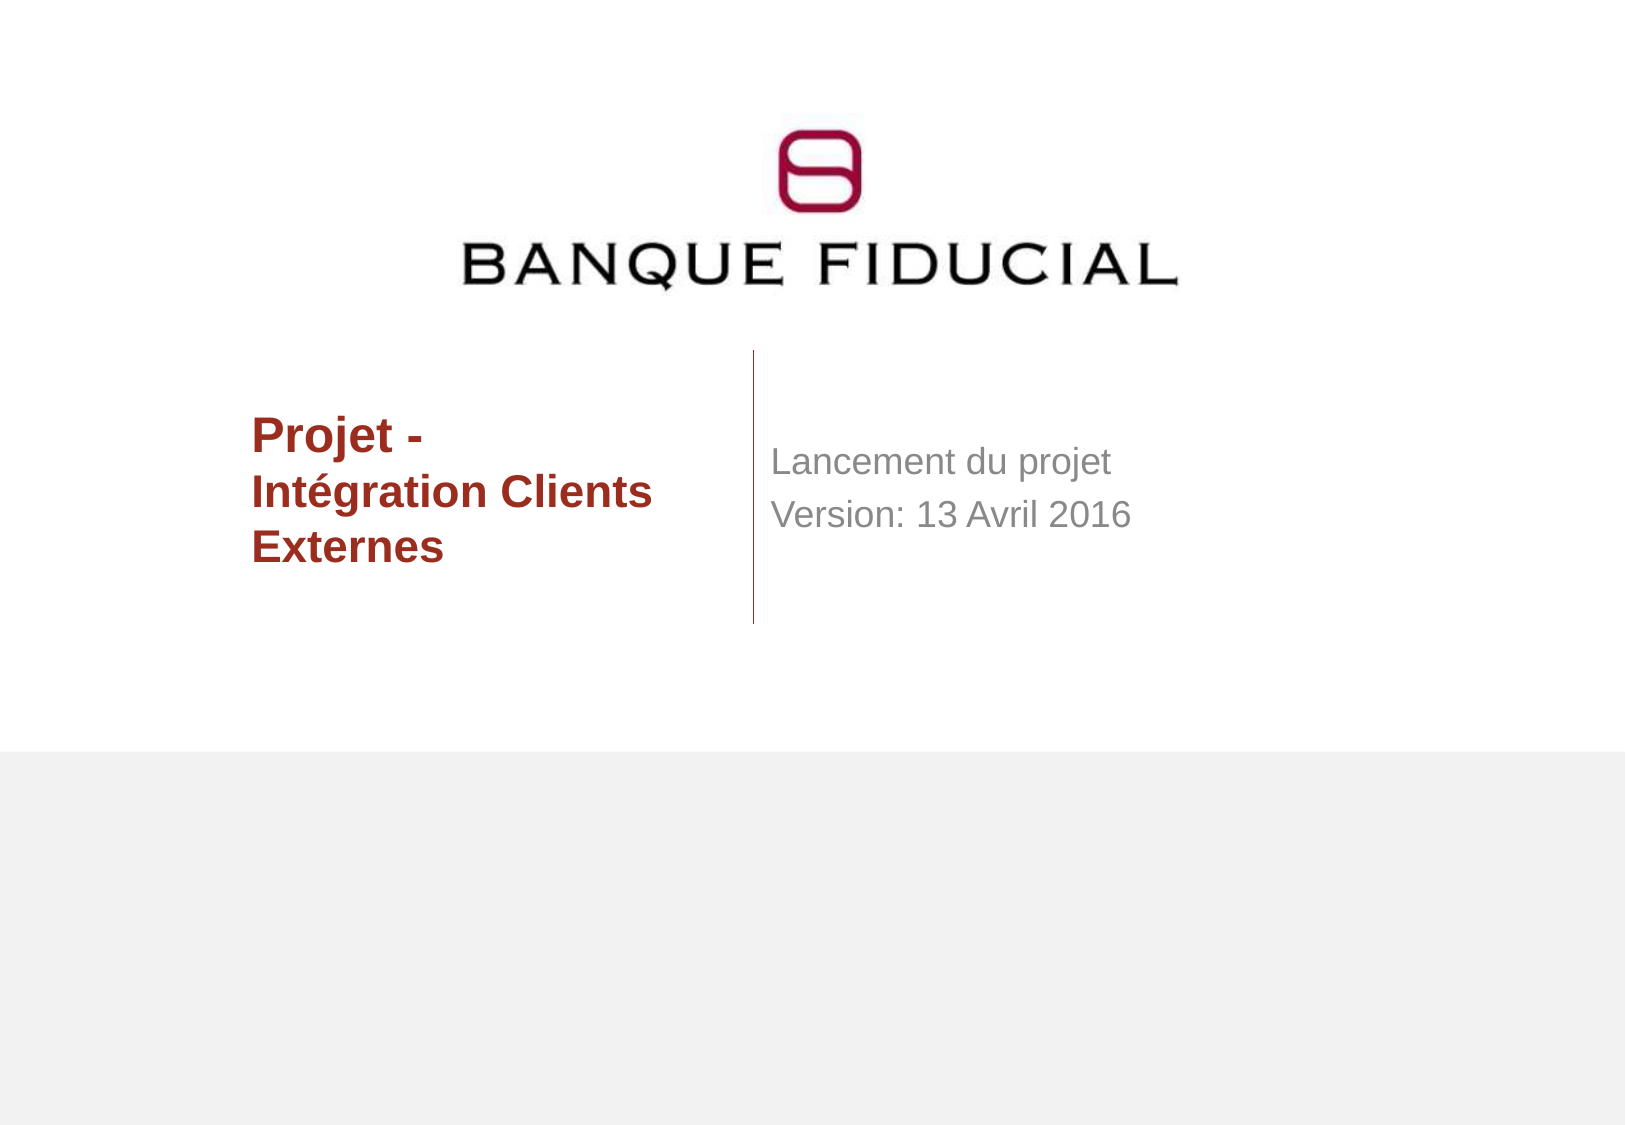

# Projet - Intégration Clients Externes
Lancement du projet
Version: 13 Avril 2016